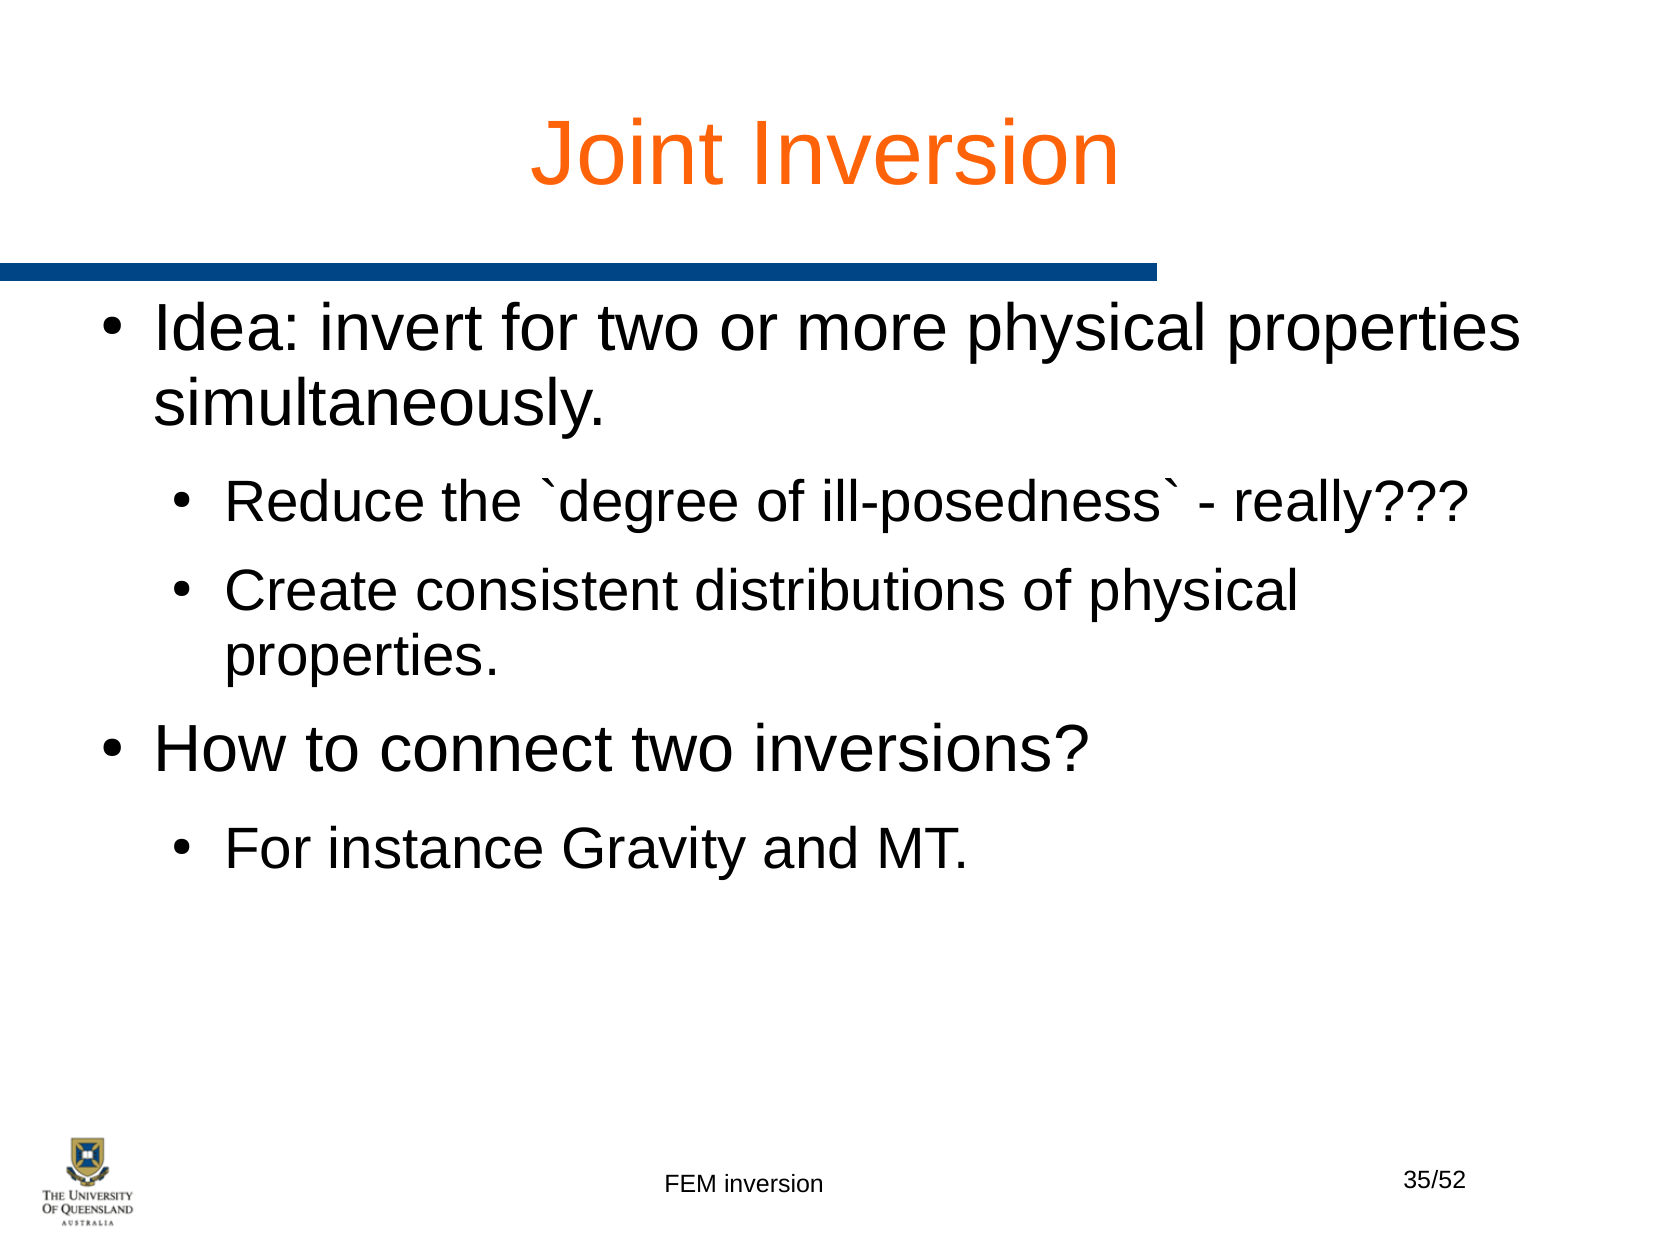

# Joint Inversion
Idea: invert for two or more physical properties simultaneously.
Reduce the `degree of ill-posedness` - really???
Create consistent distributions of physical properties.
How to connect two inversions?
For instance Gravity and MT.